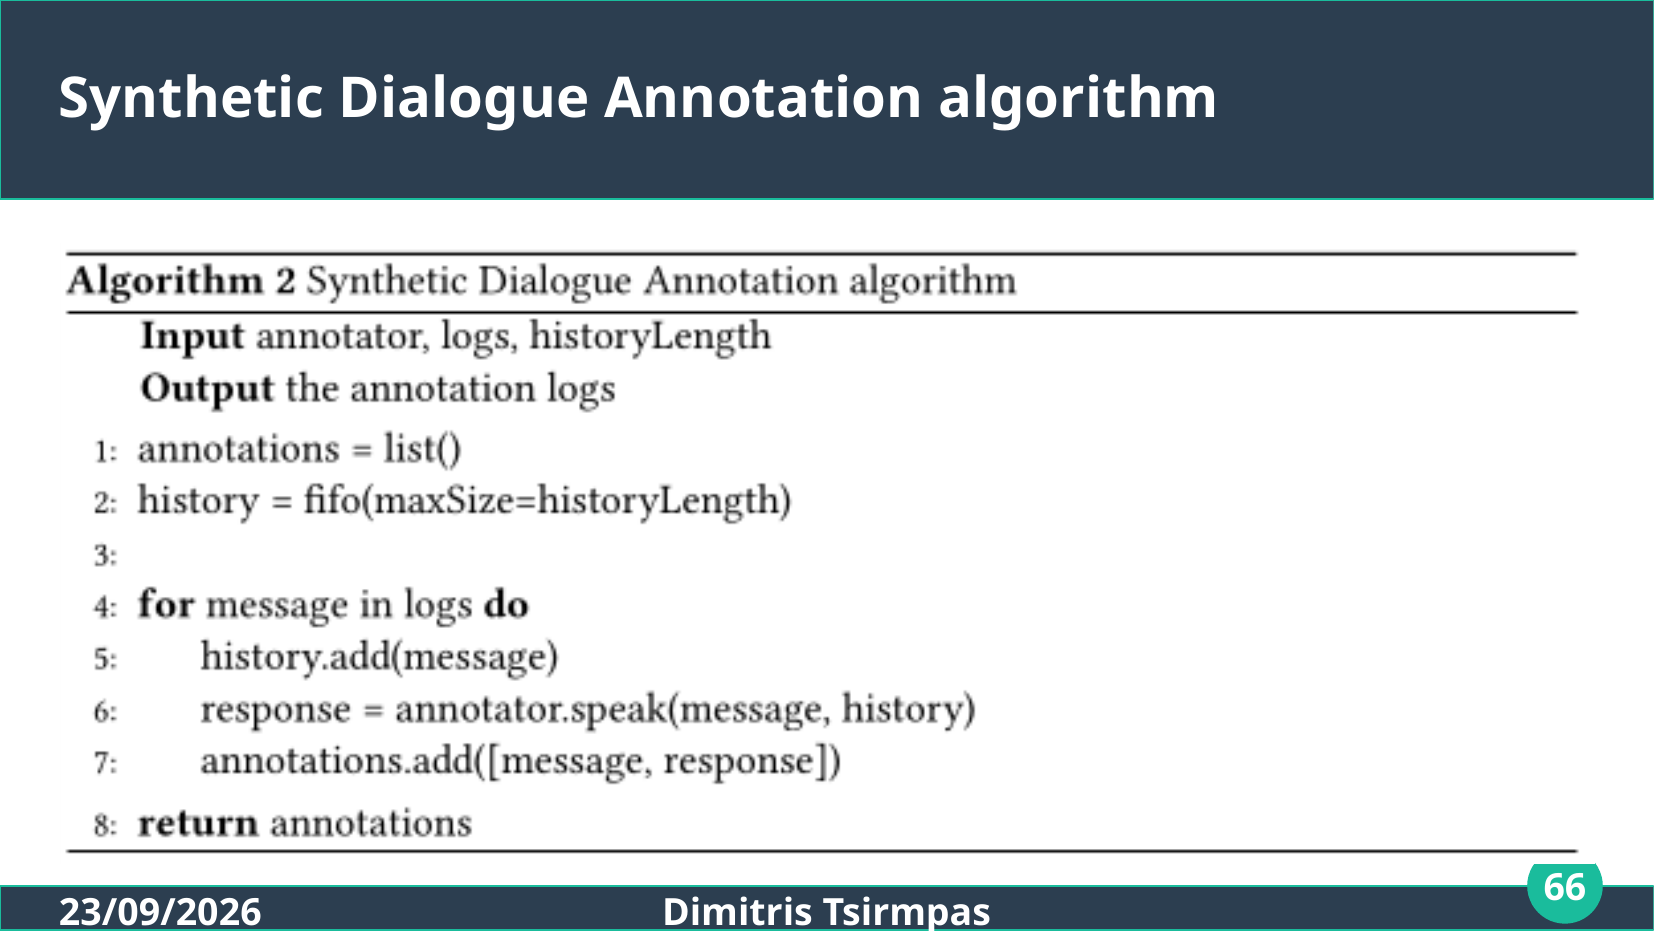

# Synthetic Dialogue Annotation algorithm
66
Dimitris Tsirmpas